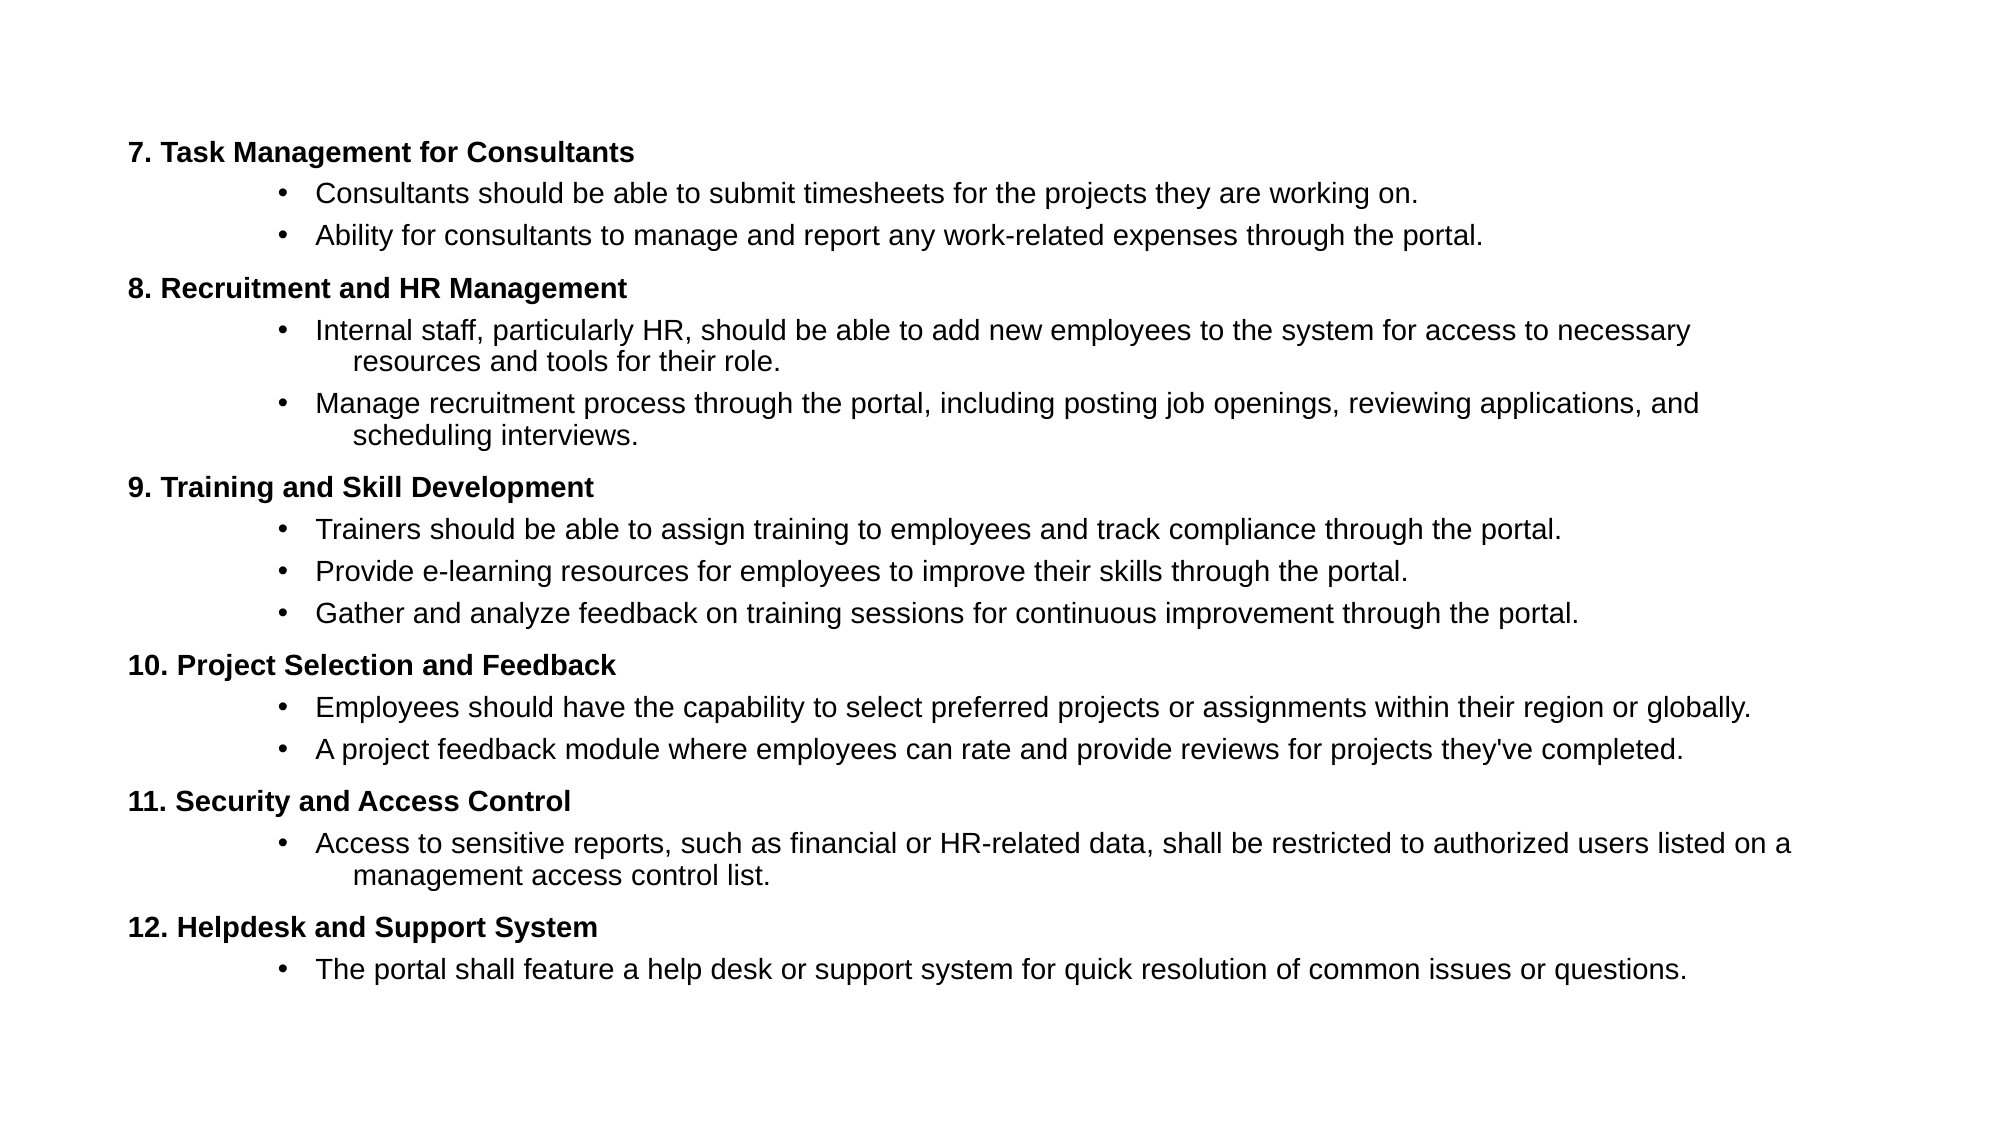

# 7. Task Management for Consultants
Consultants should be able to submit timesheets for the projects they are working on.
Ability for consultants to manage and report any work-related expenses through the portal.
8. Recruitment and HR Management
Internal staff, particularly HR, should be able to add new employees to the system for access to necessary resources and tools for their role.
Manage recruitment process through the portal, including posting job openings, reviewing applications, and scheduling interviews.
9. Training and Skill Development
Trainers should be able to assign training to employees and track compliance through the portal.
Provide e-learning resources for employees to improve their skills through the portal.
Gather and analyze feedback on training sessions for continuous improvement through the portal.
10. Project Selection and Feedback
Employees should have the capability to select preferred projects or assignments within their region or globally.
A project feedback module where employees can rate and provide reviews for projects they've completed.
11. Security and Access Control
Access to sensitive reports, such as financial or HR-related data, shall be restricted to authorized users listed on a management access control list.
12. Helpdesk and Support System
The portal shall feature a help desk or support system for quick resolution of common issues or questions.